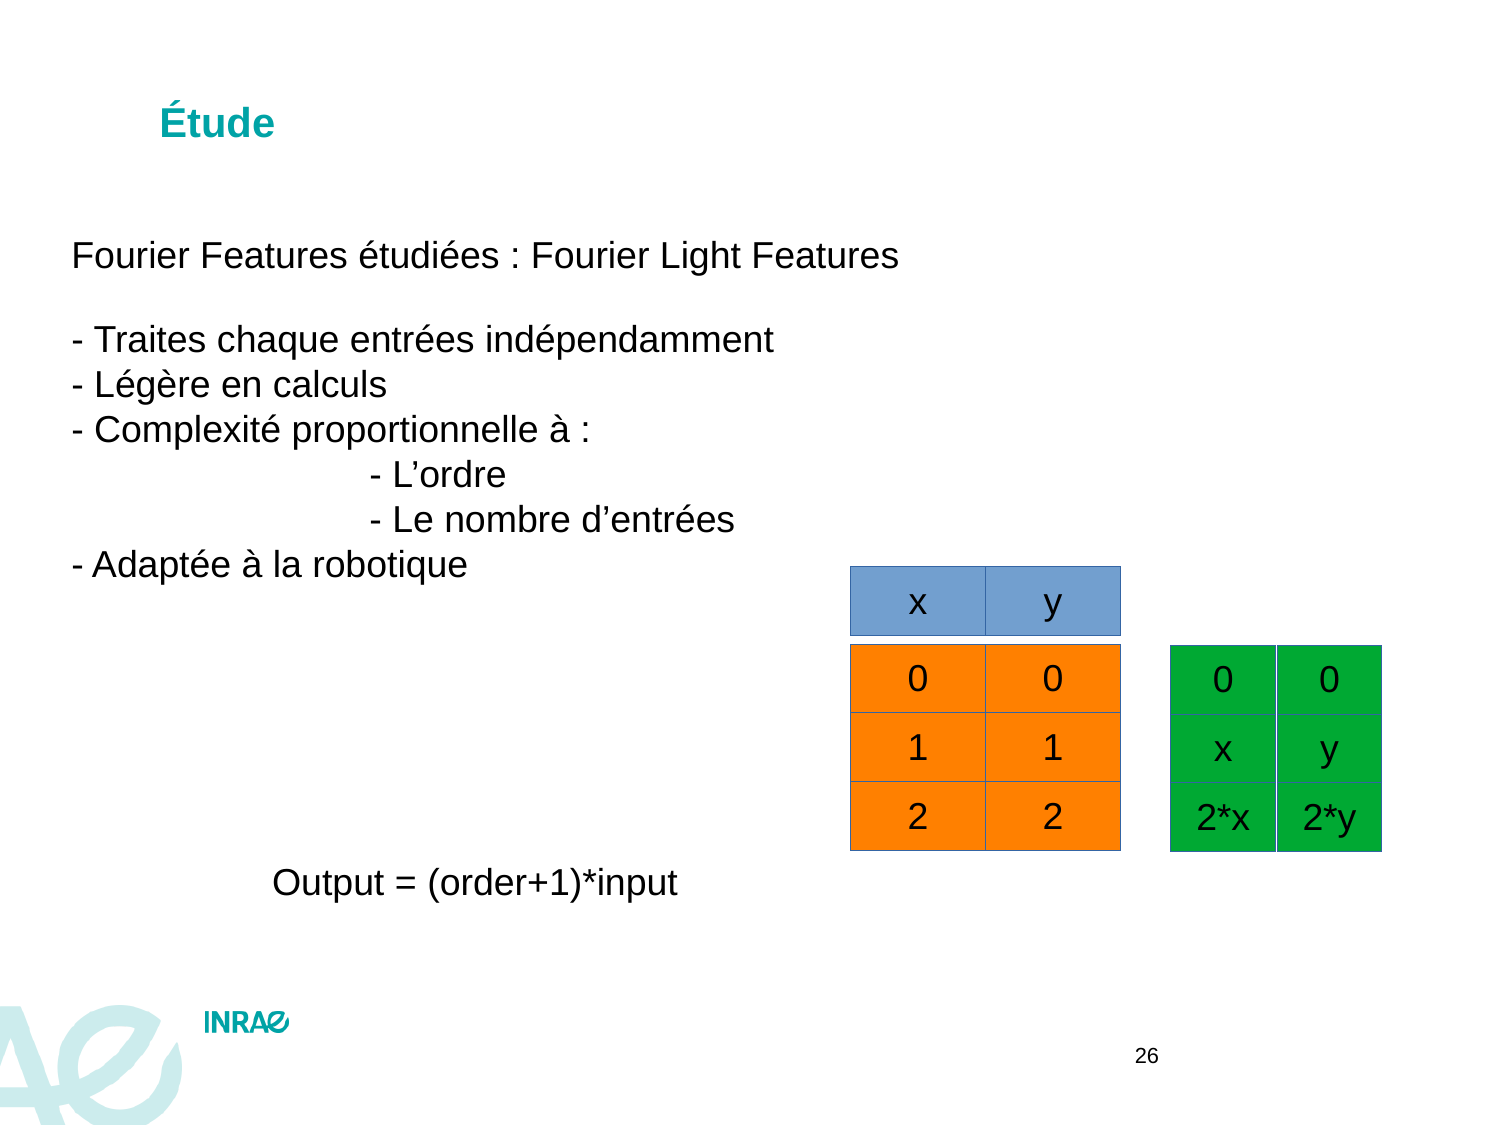

Étude
Fourier Features étudiées : Fourier Light Features
- Traites chaque entrées indépendamment
- Légère en calculs
- Complexité proportionnelle à :
- L’ordre
- Le nombre d’entrées
- Adaptée à la robotique
x
y
0
0
0
0
1
1
x
y
2
2
2*x
2*y
Output = (order+1)*input